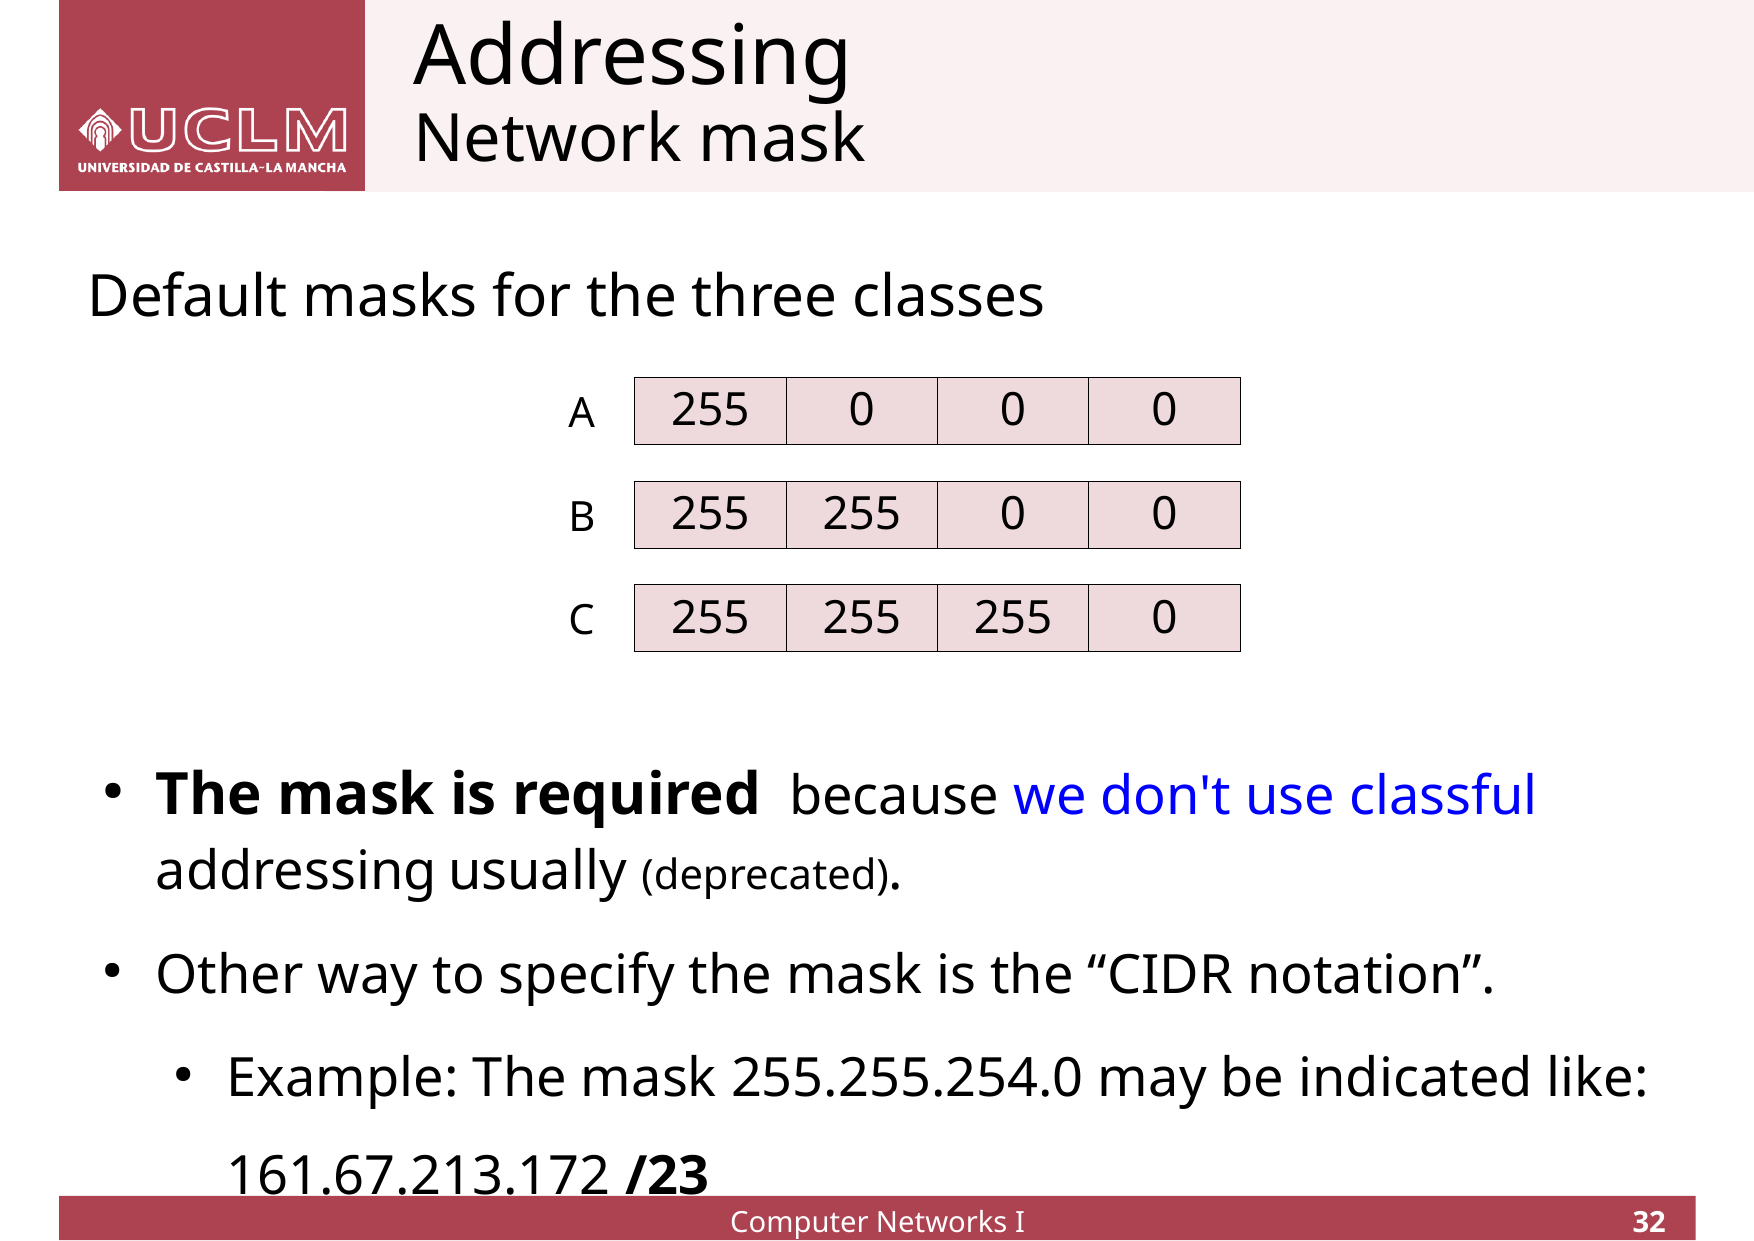

Addressing
Network mask
# Default masks for the three classes
255
0
0
0
A
255
255
0
0
B
255
255
255
0
C
The mask is required because we don't use classful addressing usually (deprecated).
Other way to specify the mask is the “CIDR notation”.
Example: The mask 255.255.254.0 may be indicated like:
161.67.213.172 /23
Computer Networks I
32